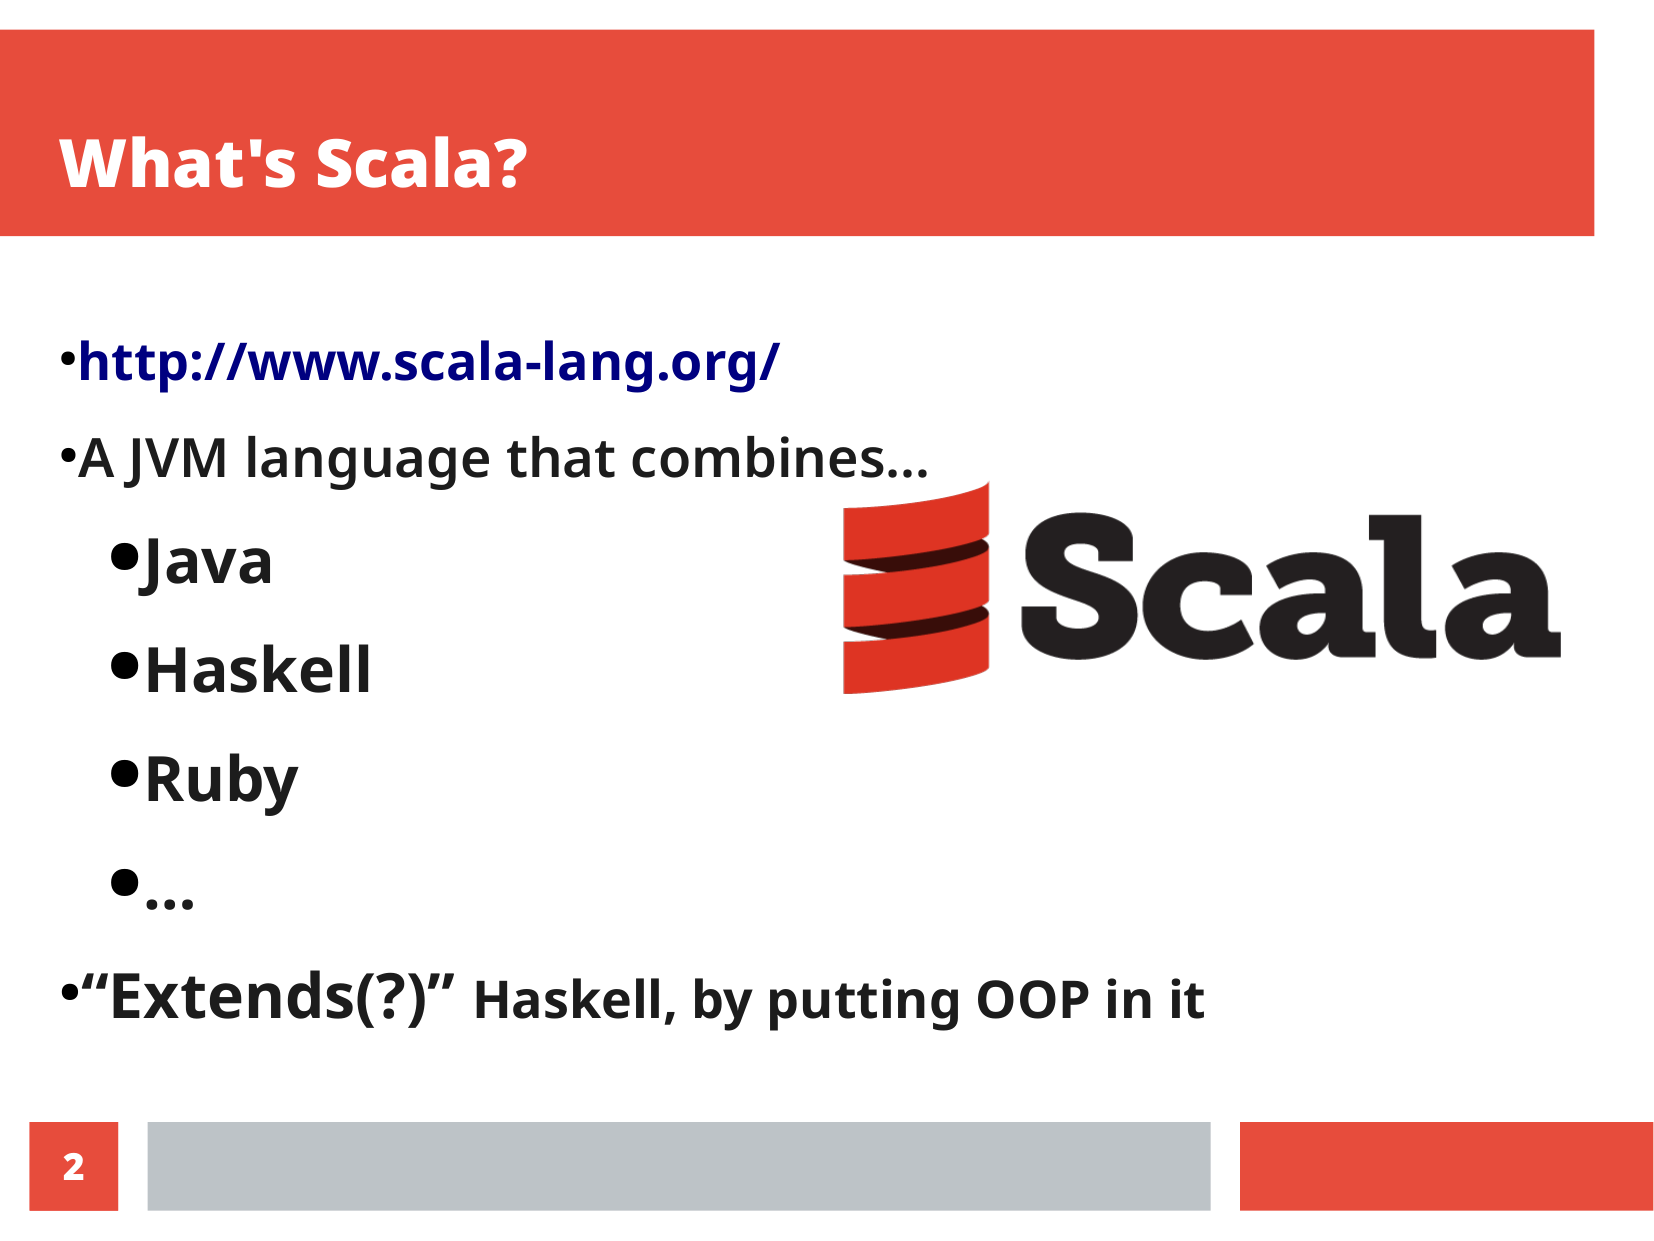

# What's Scala?
http://www.scala-lang.org/
A JVM language that combines…
Java
Haskell
Ruby
…
“Extends(?)” Haskell, by putting OOP in it
2